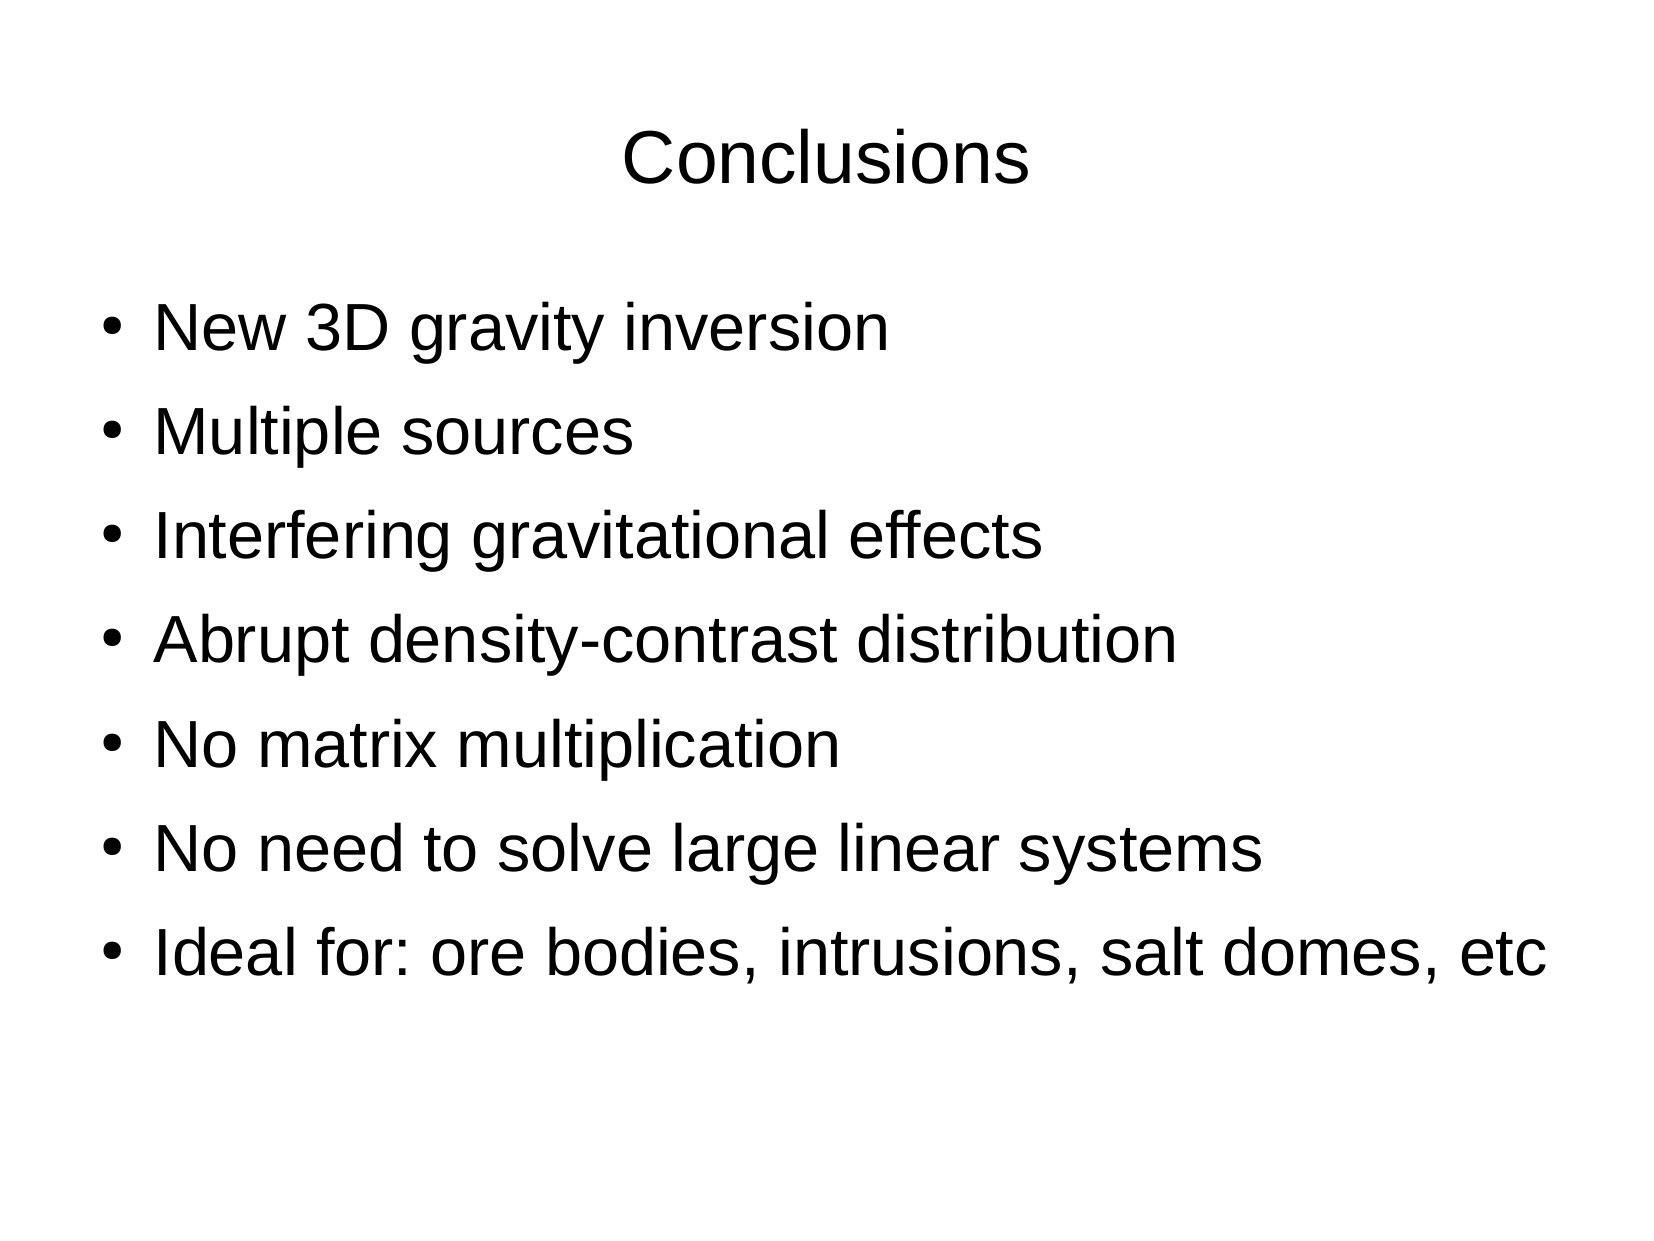

Conclusions
# New 3D gravity inversion
Multiple sources
Interfering gravitational effects
Abrupt density-contrast distribution
No matrix multiplication
No need to solve large linear systems
Ideal for: ore bodies, intrusions, salt domes, etc